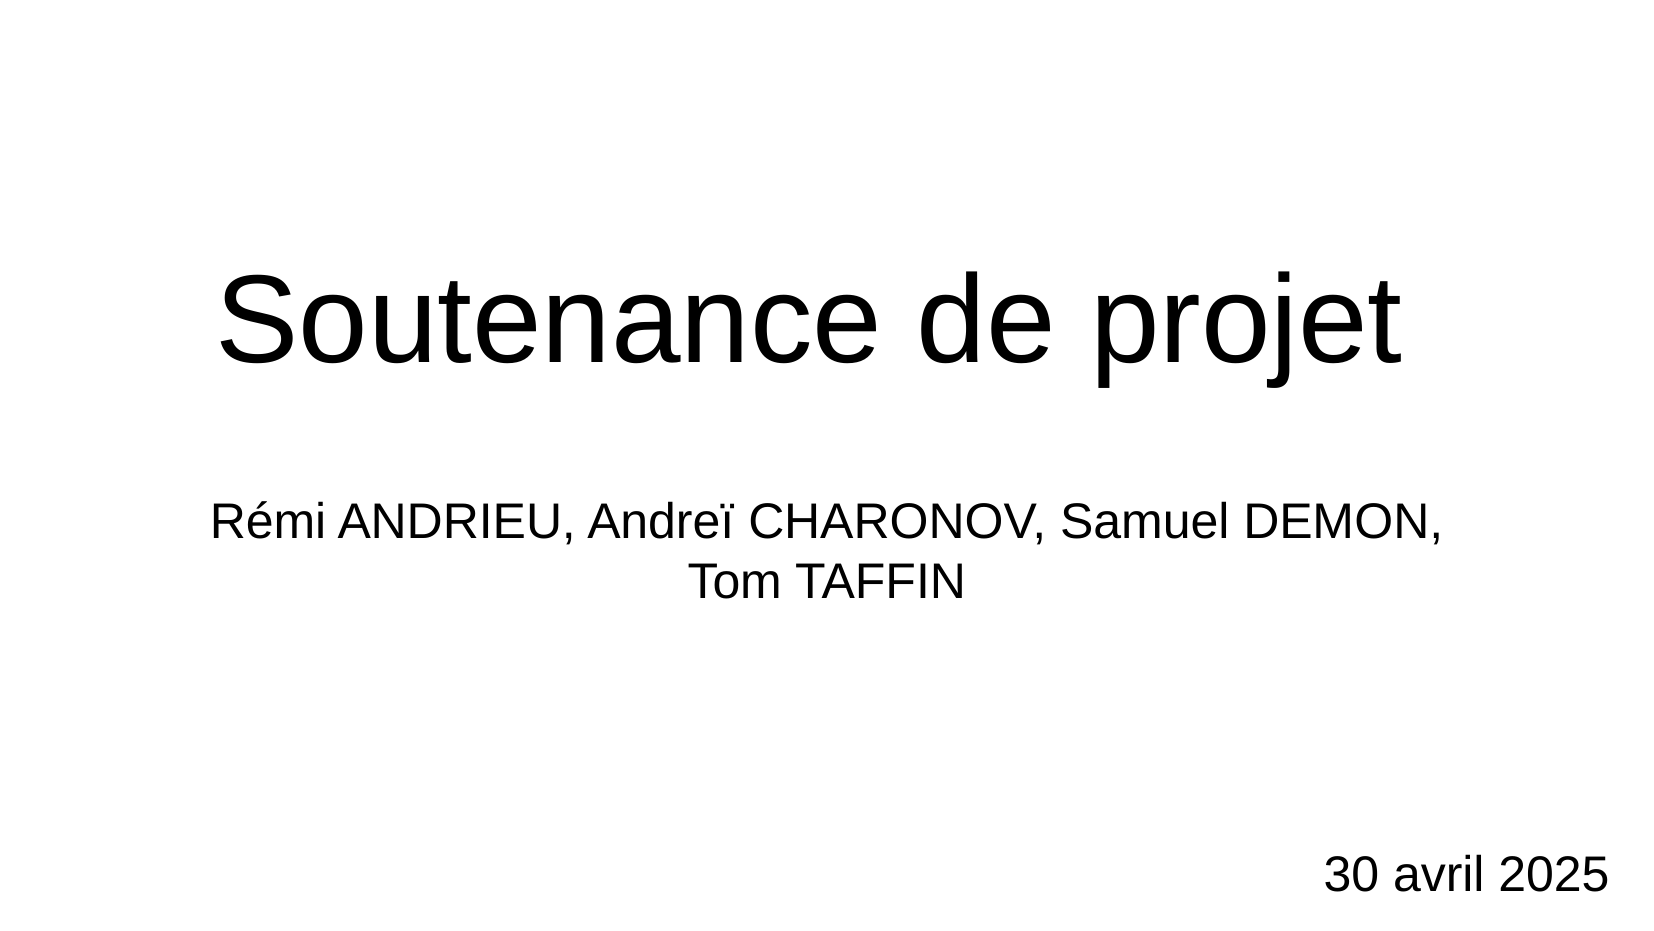

# Soutenance de projet
Rémi ANDRIEU, Andreï CHARONOV, Samuel DEMON, Tom TAFFIN
30 avril 2025